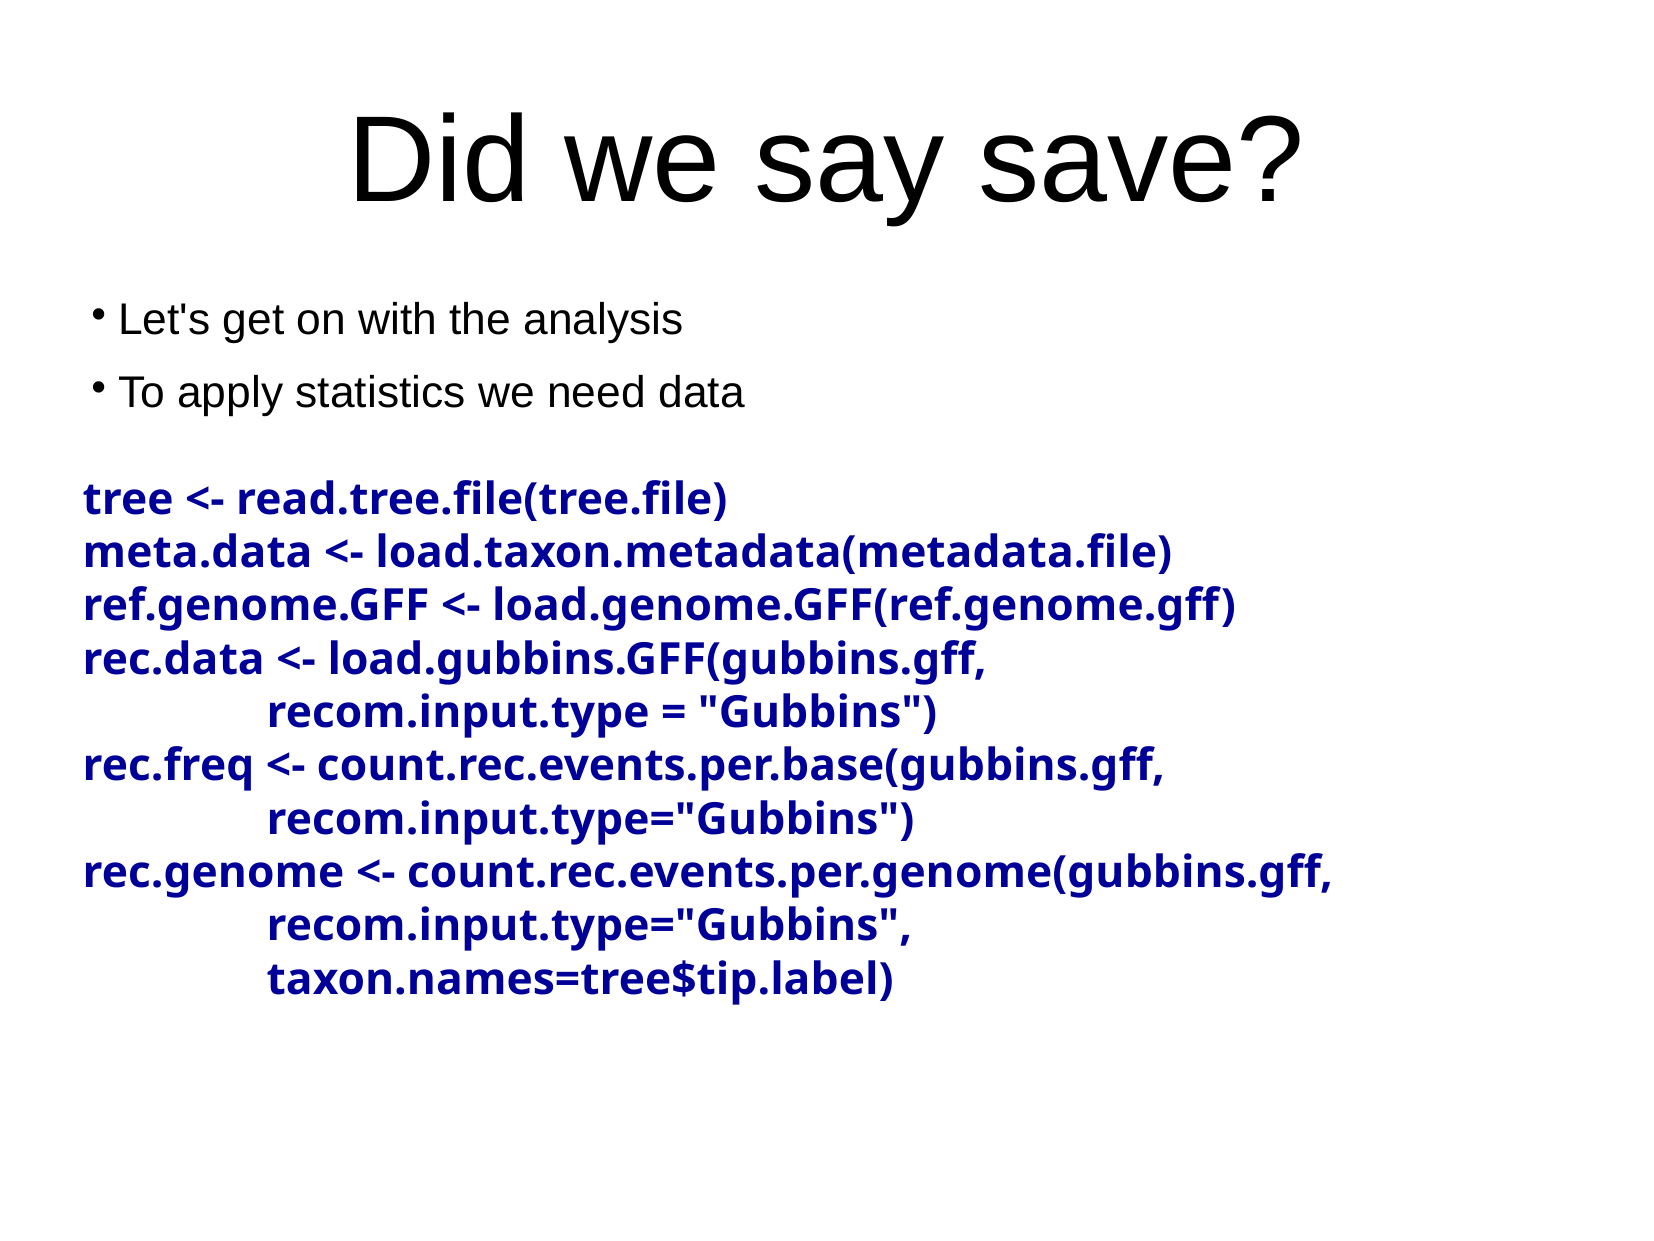

Did we say save?
Let's get on with the analysis
To apply statistics we need data
tree <- read.tree.file(tree.file)
meta.data <- load.taxon.metadata(metadata.file)
ref.genome.GFF <- load.genome.GFF(ref.genome.gff)
rec.data <- load.gubbins.GFF(gubbins.gff,
 recom.input.type = "Gubbins")
rec.freq <- count.rec.events.per.base(gubbins.gff,
 recom.input.type="Gubbins")
rec.genome <- count.rec.events.per.genome(gubbins.gff,
 recom.input.type="Gubbins",
 taxon.names=tree$tip.label)